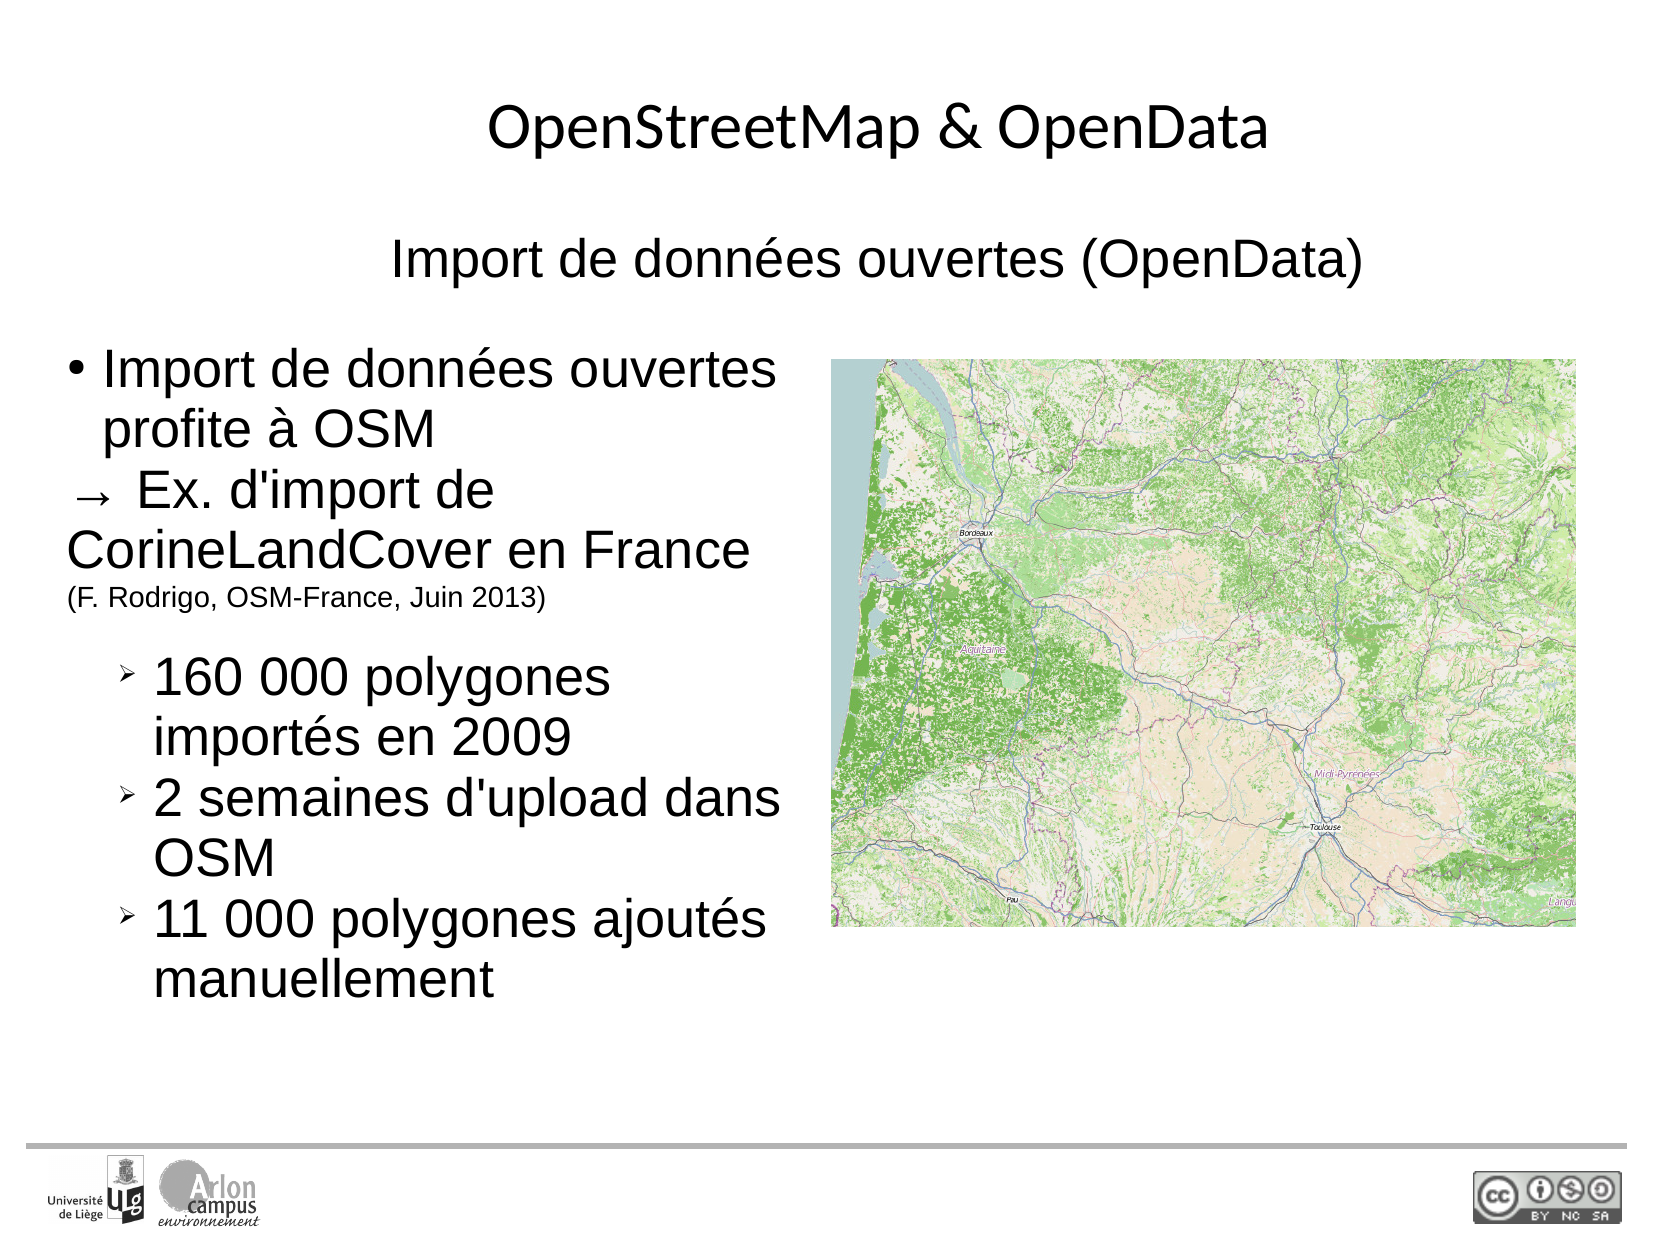

# OpenStreetMap & OpenData
Import de données ouvertes profite à OSM
→ Ex. d'import de CorineLandCover en France
(F. Rodrigo, OSM-France, Juin 2013)
160 000 polygones importés en 2009
2 semaines d'upload dans OSM
11 000 polygones ajoutés manuellement
Import de données ouvertes (OpenData)